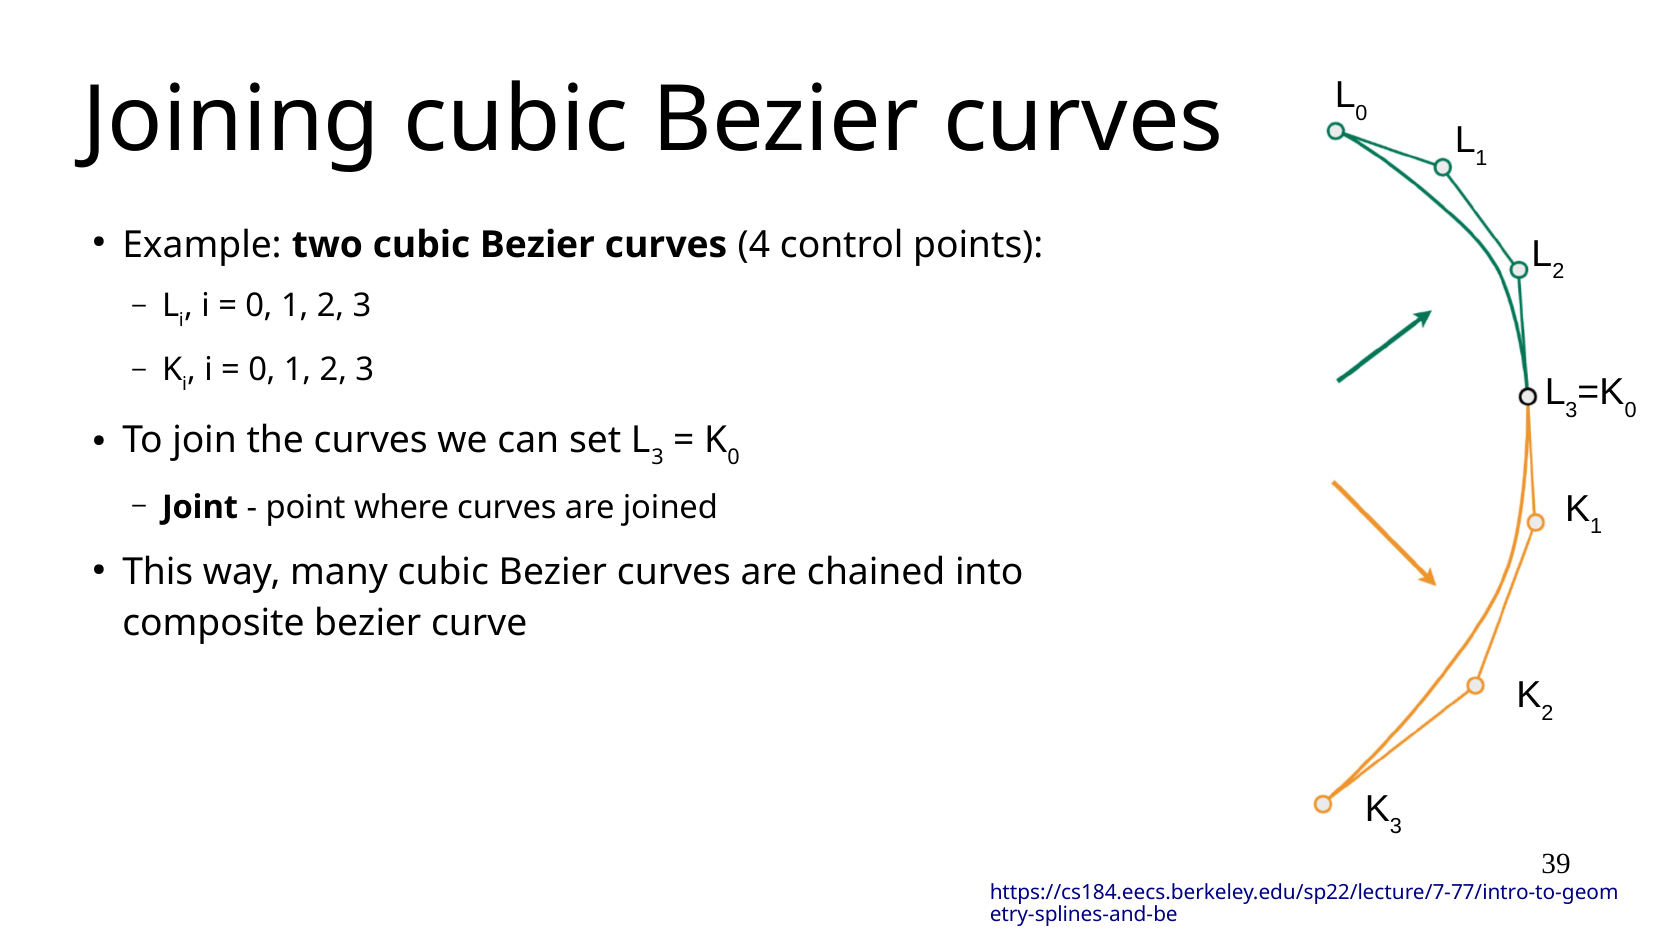

# Joining cubic Bezier curves
L0
L1
Example: two cubic Bezier curves (4 control points):
Li, i = 0, 1, 2, 3
Ki, i = 0, 1, 2, 3
To join the curves we can set L3 = K0
Joint - point where curves are joined
This way, many cubic Bezier curves are chained into composite bezier curve
L2
L3=K0
K1
K2
K3
39
https://cs184.eecs.berkeley.edu/sp22/lecture/7-77/intro-to-geometry-splines-and-be